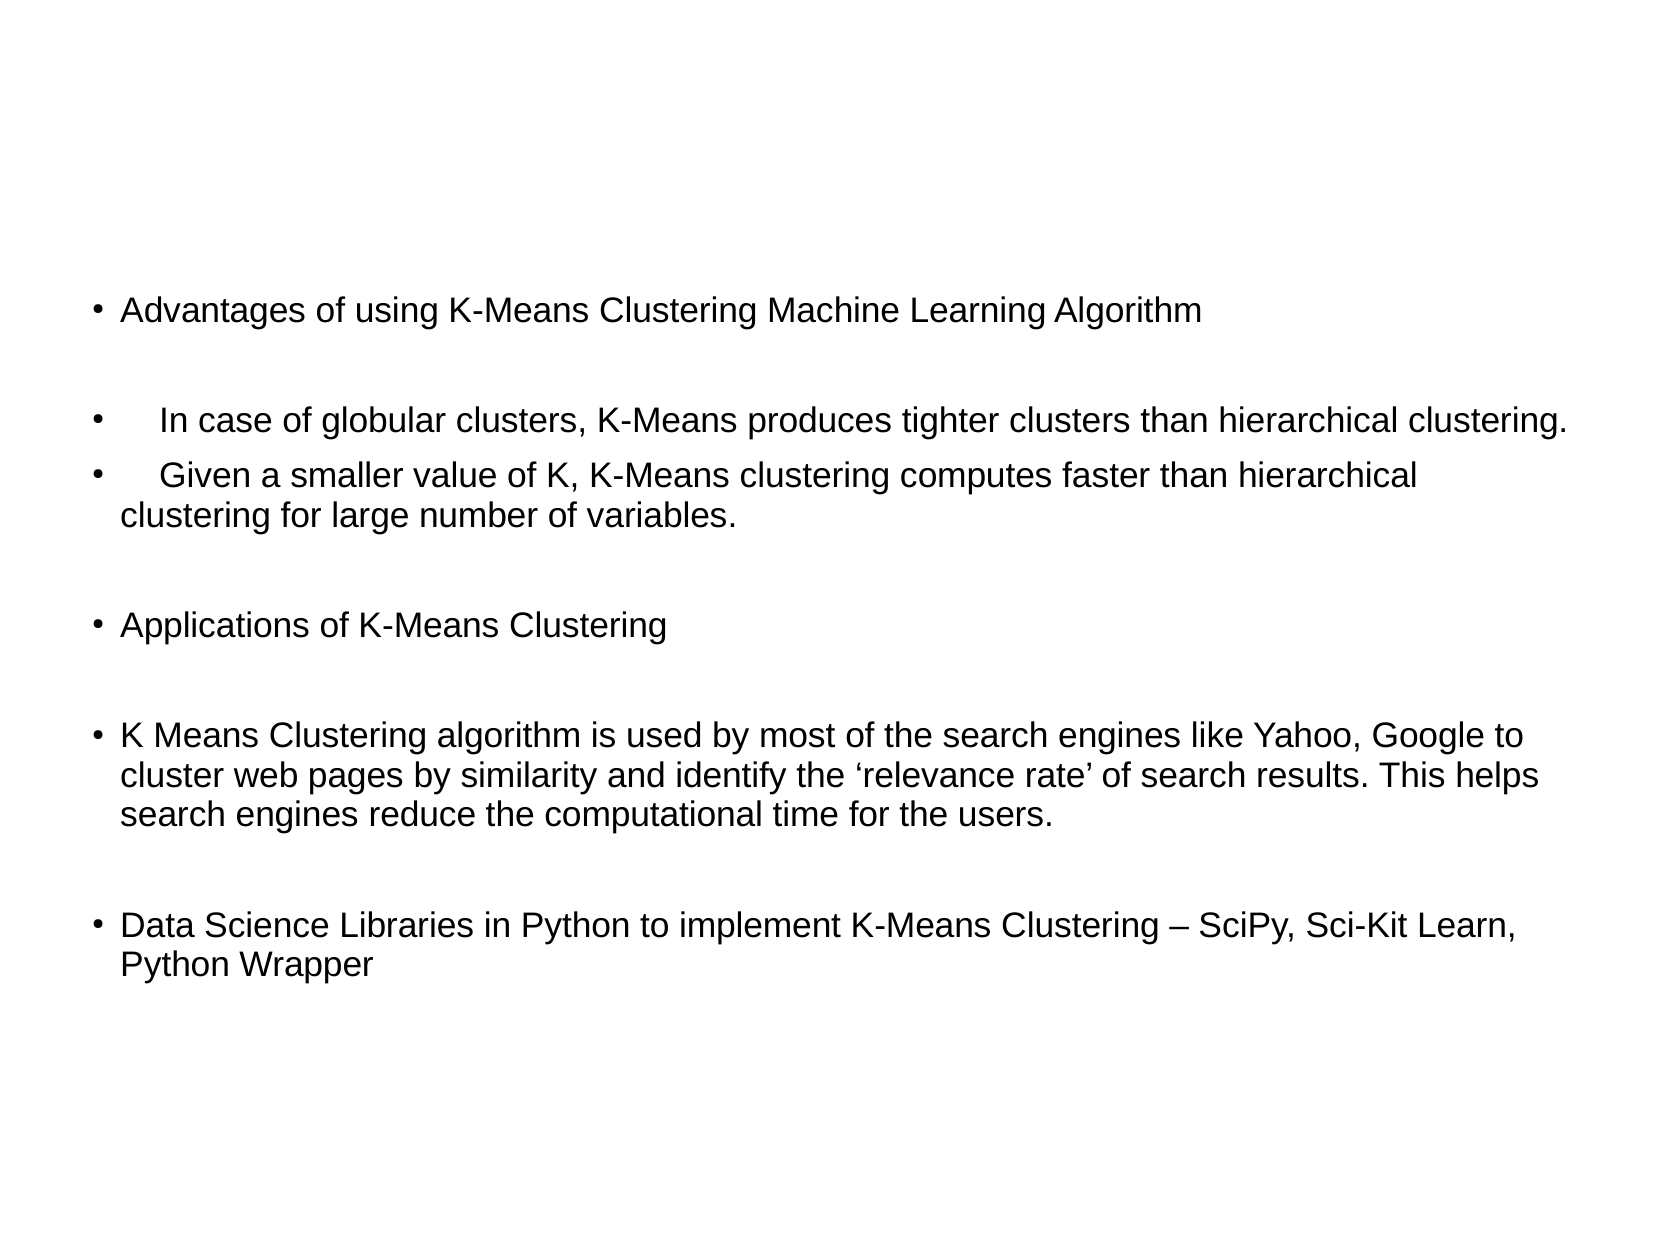

#
Advantages of using K-Means Clustering Machine Learning Algorithm
 In case of globular clusters, K-Means produces tighter clusters than hierarchical clustering.
 Given a smaller value of K, K-Means clustering computes faster than hierarchical clustering for large number of variables.
Applications of K-Means Clustering
K Means Clustering algorithm is used by most of the search engines like Yahoo, Google to cluster web pages by similarity and identify the ‘relevance rate’ of search results. This helps search engines reduce the computational time for the users.
Data Science Libraries in Python to implement K-Means Clustering – SciPy, Sci-Kit Learn, Python Wrapper